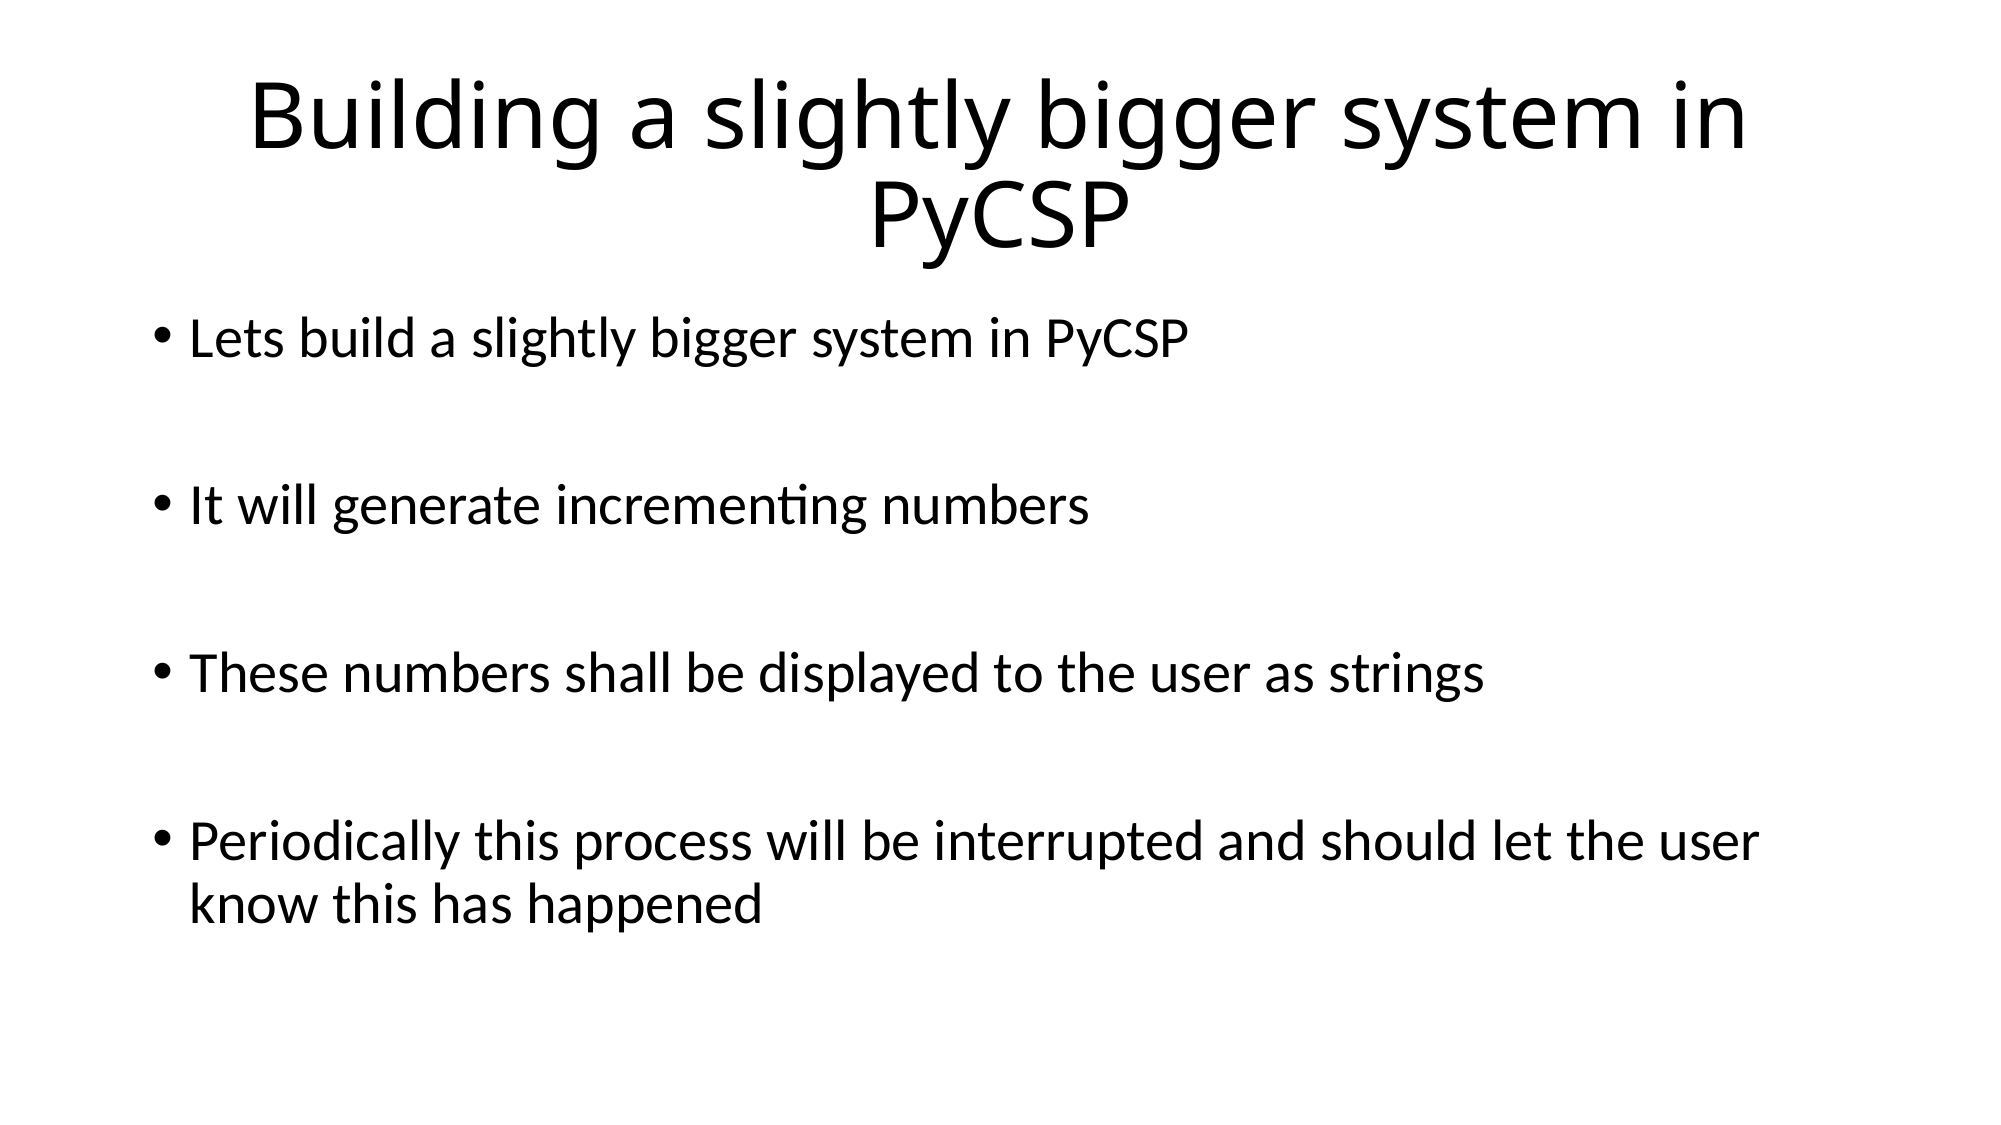

# Building a slightly bigger system in PyCSP
Lets build a slightly bigger system in PyCSP
It will generate incrementing numbers
These numbers shall be displayed to the user as strings
Periodically this process will be interrupted and should let the user know this has happened